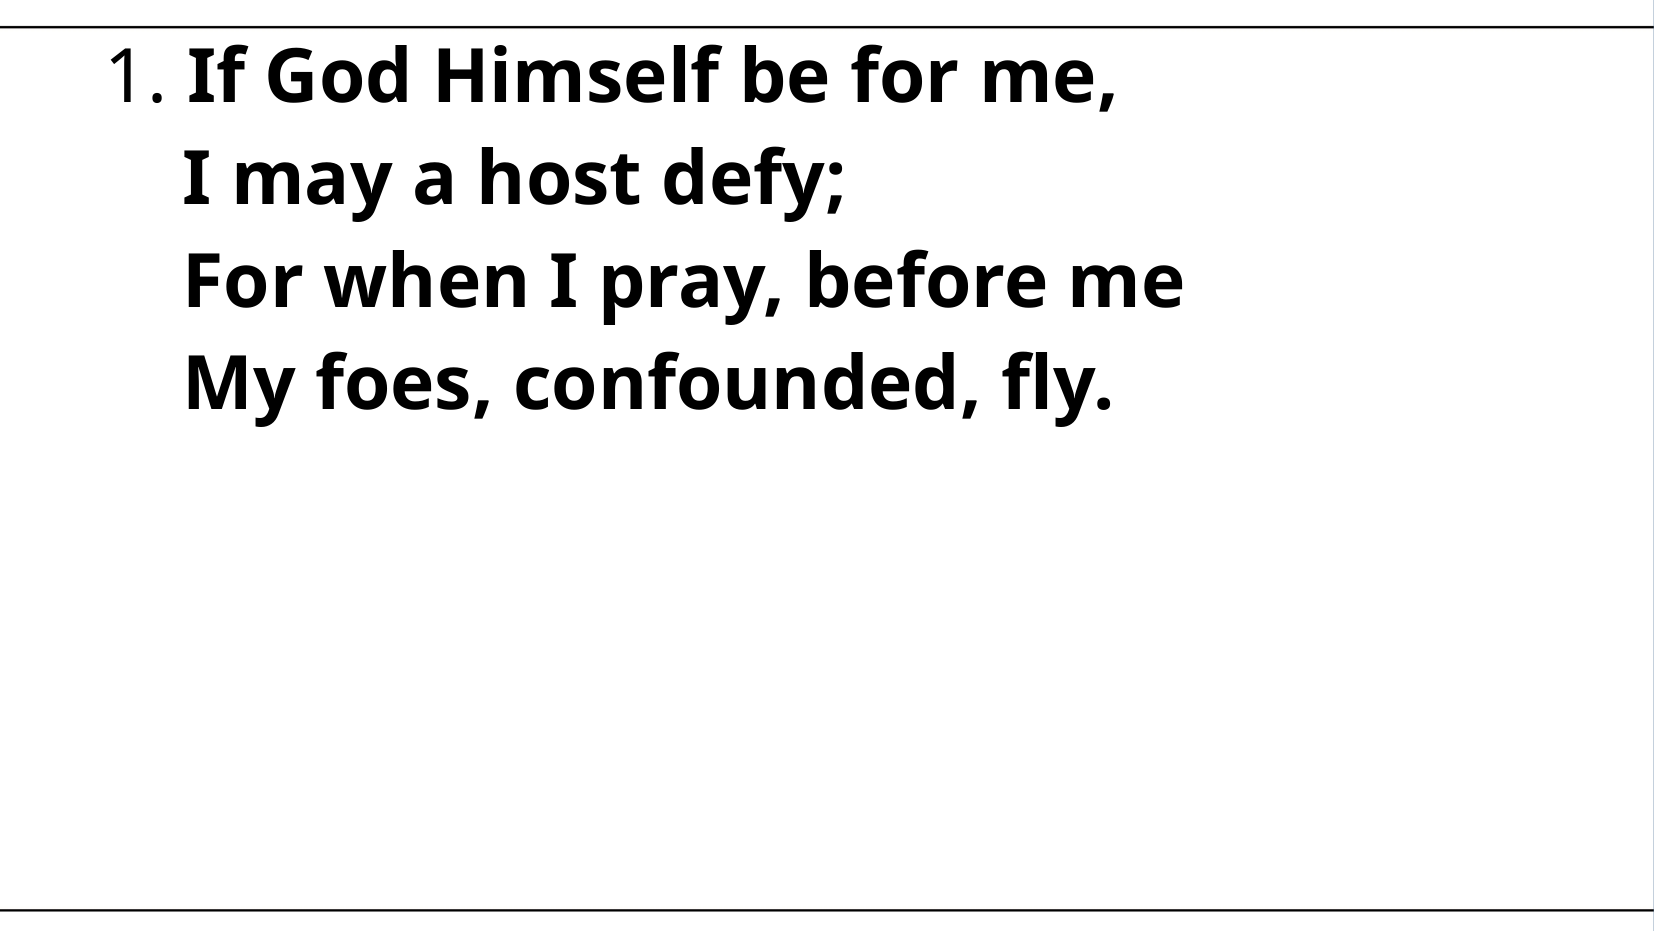

1. If God Himself be for me,
 I may a host defy;
 For when I pray, before me
 My foes, confounded, fly.